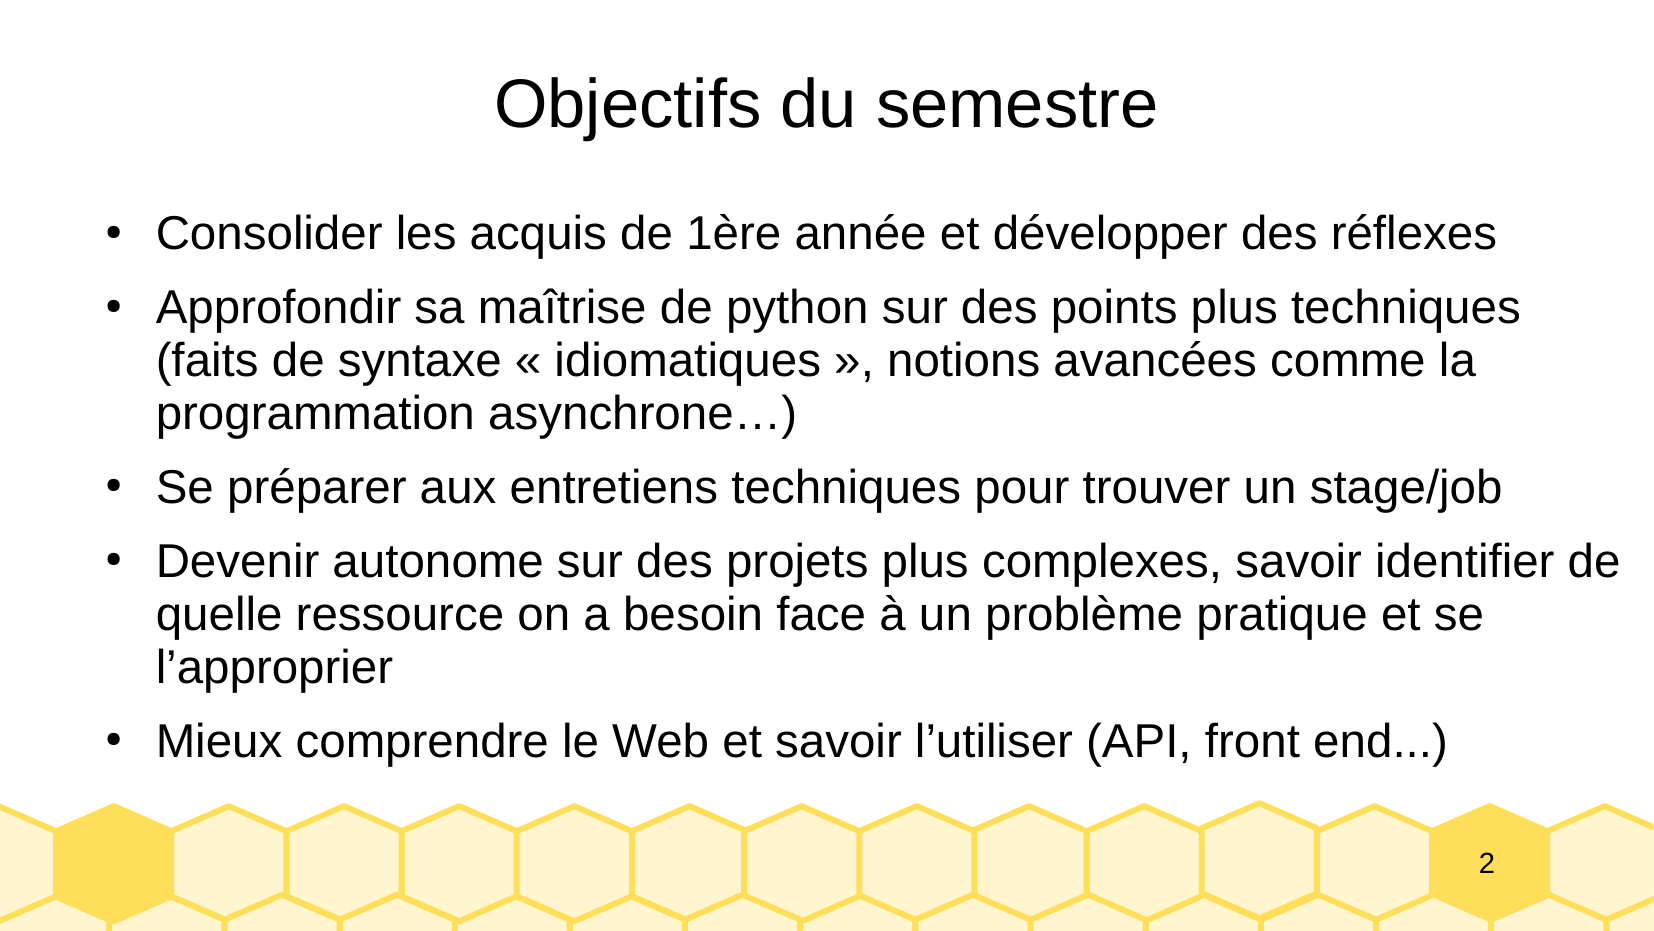

# Objectifs du semestre
Consolider les acquis de 1ère année et développer des réflexes
Approfondir sa maîtrise de python sur des points plus techniques (faits de syntaxe « idiomatiques », notions avancées comme la programmation asynchrone…)
Se préparer aux entretiens techniques pour trouver un stage/job
Devenir autonome sur des projets plus complexes, savoir identifier de quelle ressource on a besoin face à un problème pratique et se l’approprier
Mieux comprendre le Web et savoir l’utiliser (API, front end...)